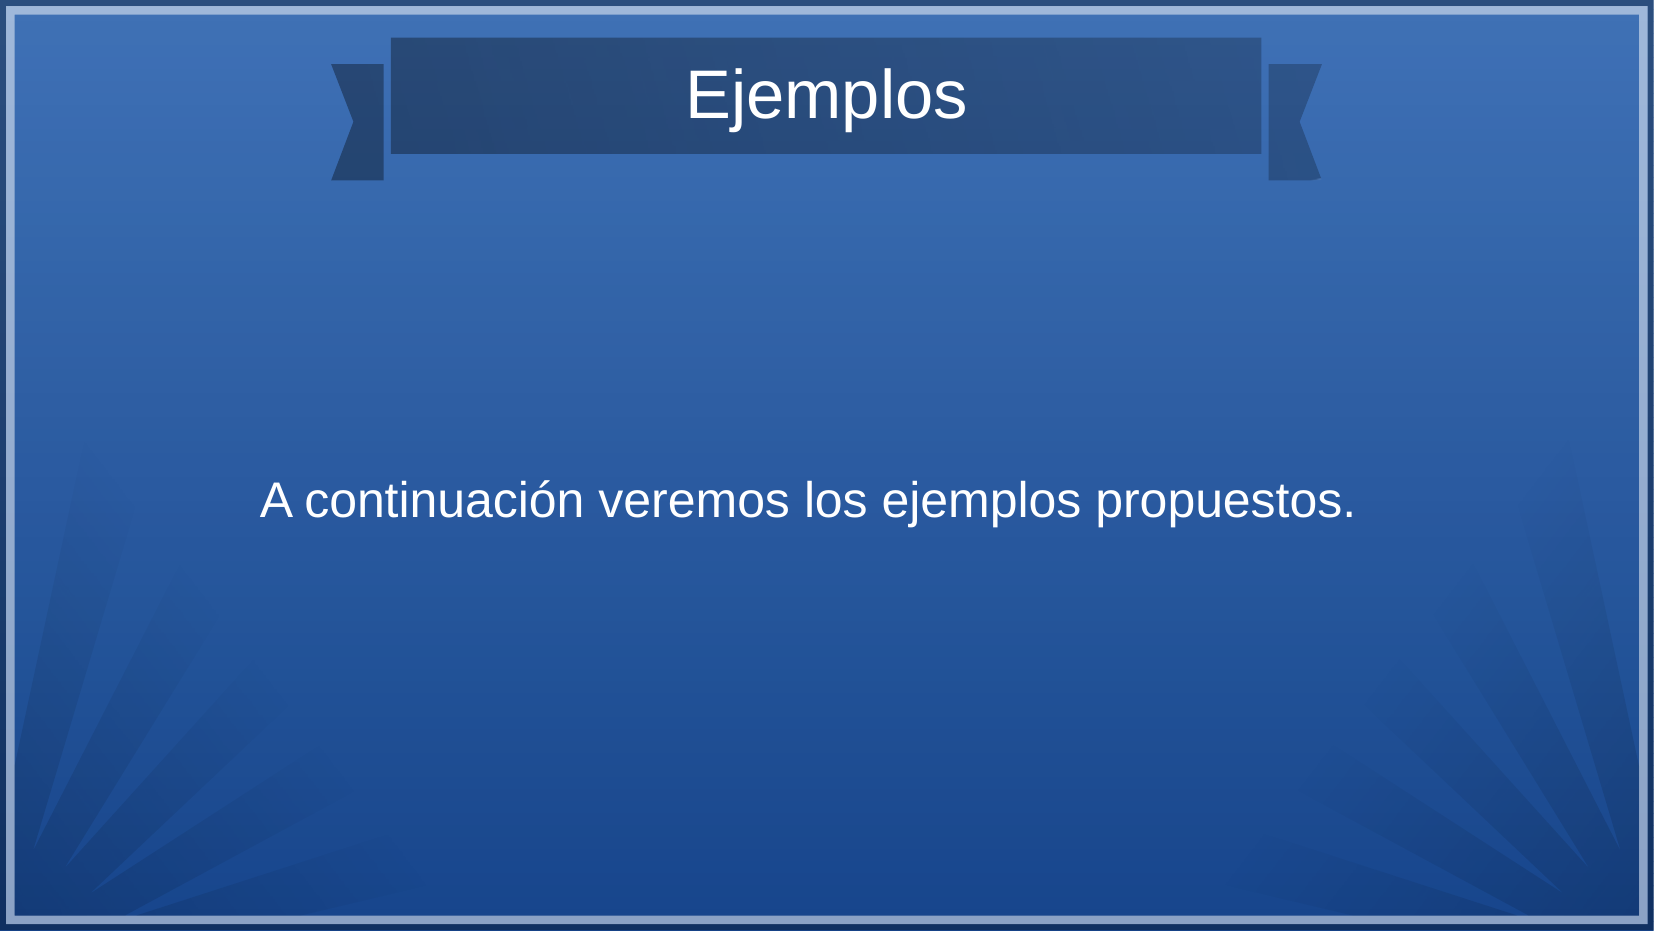

# Ejemplos
A continuación veremos los ejemplos propuestos.